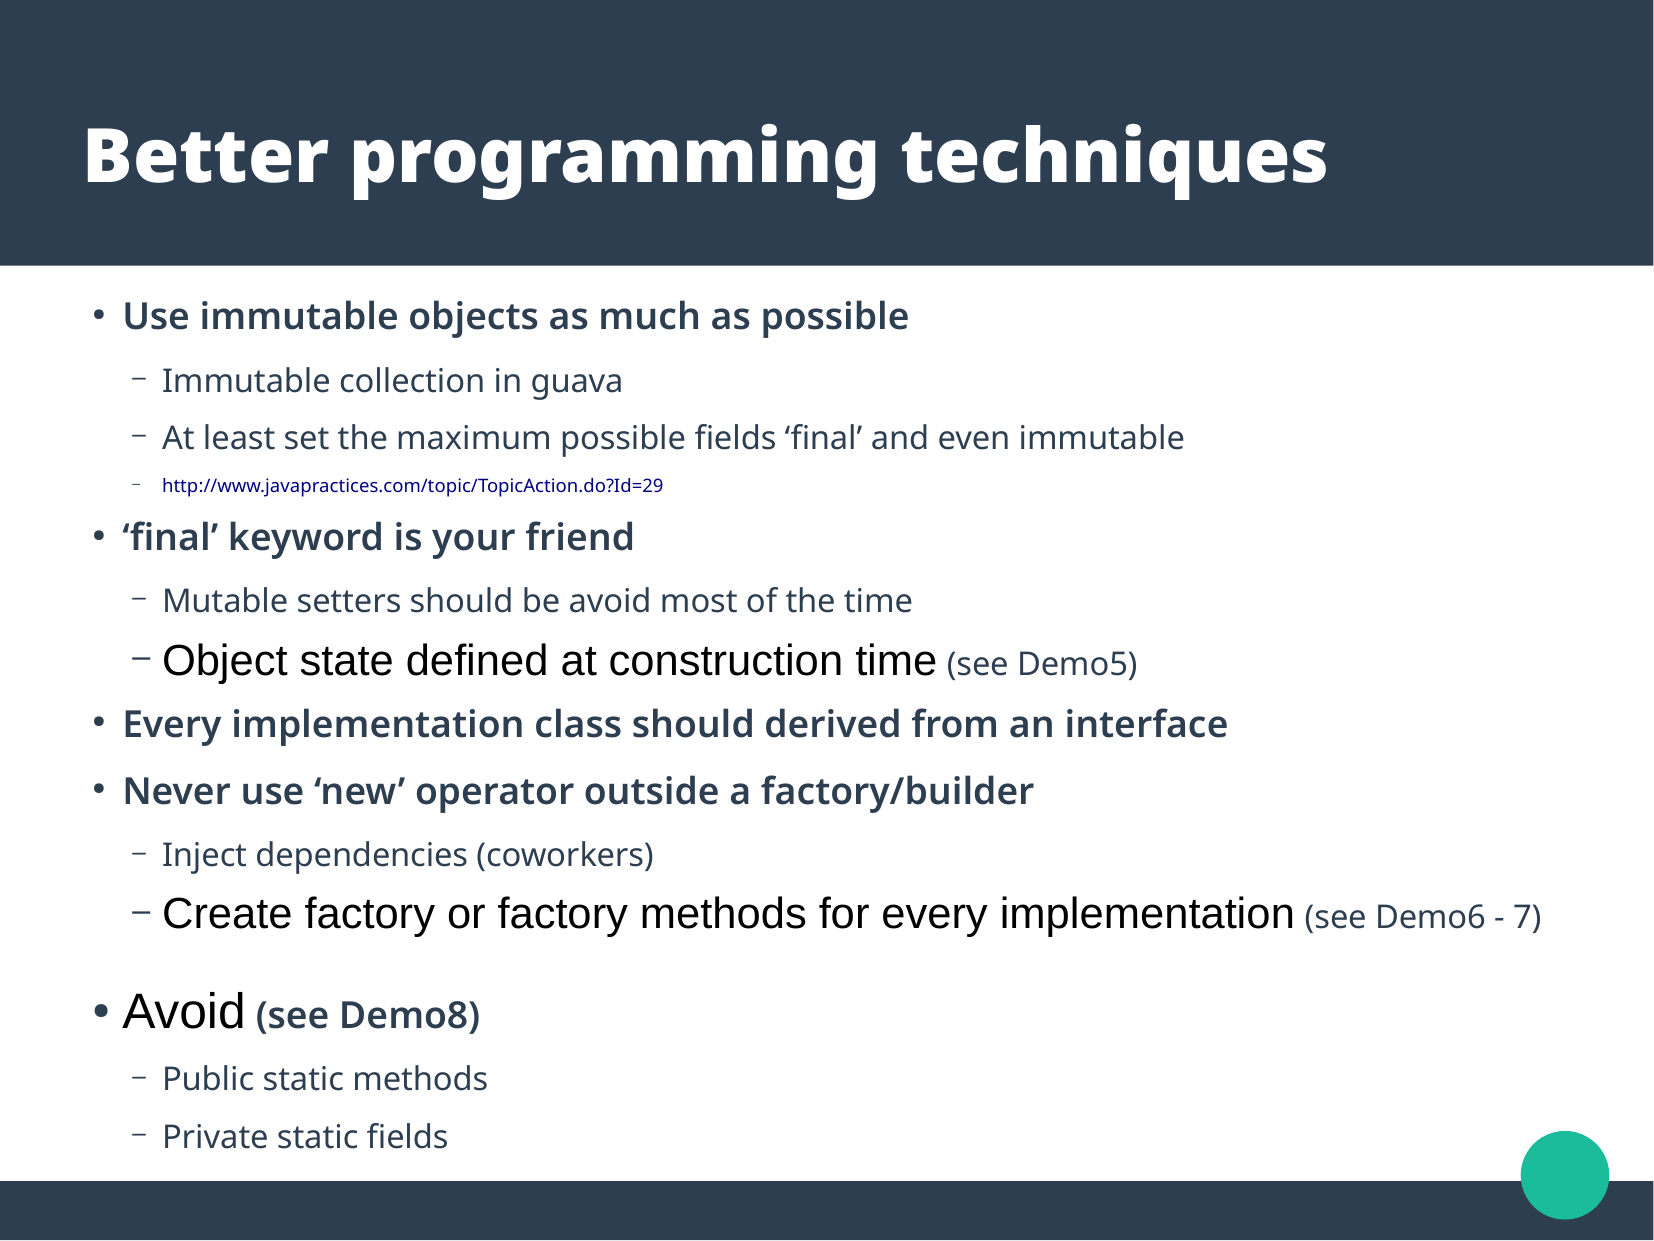

# Better programming techniques
Use immutable objects as much as possible
Immutable collection in guava
At least set the maximum possible fields ‘final’ and even immutable
http://www.javapractices.com/topic/TopicAction.do?Id=29
‘final’ keyword is your friend
Mutable setters should be avoid most of the time
Object state defined at construction time (see Demo5)
Every implementation class should derived from an interface
Never use ‘new’ operator outside a factory/builder
Inject dependencies (coworkers)
Create factory or factory methods for every implementation (see Demo6 - 7)
Avoid (see Demo8)
Public static methods
Private static fields